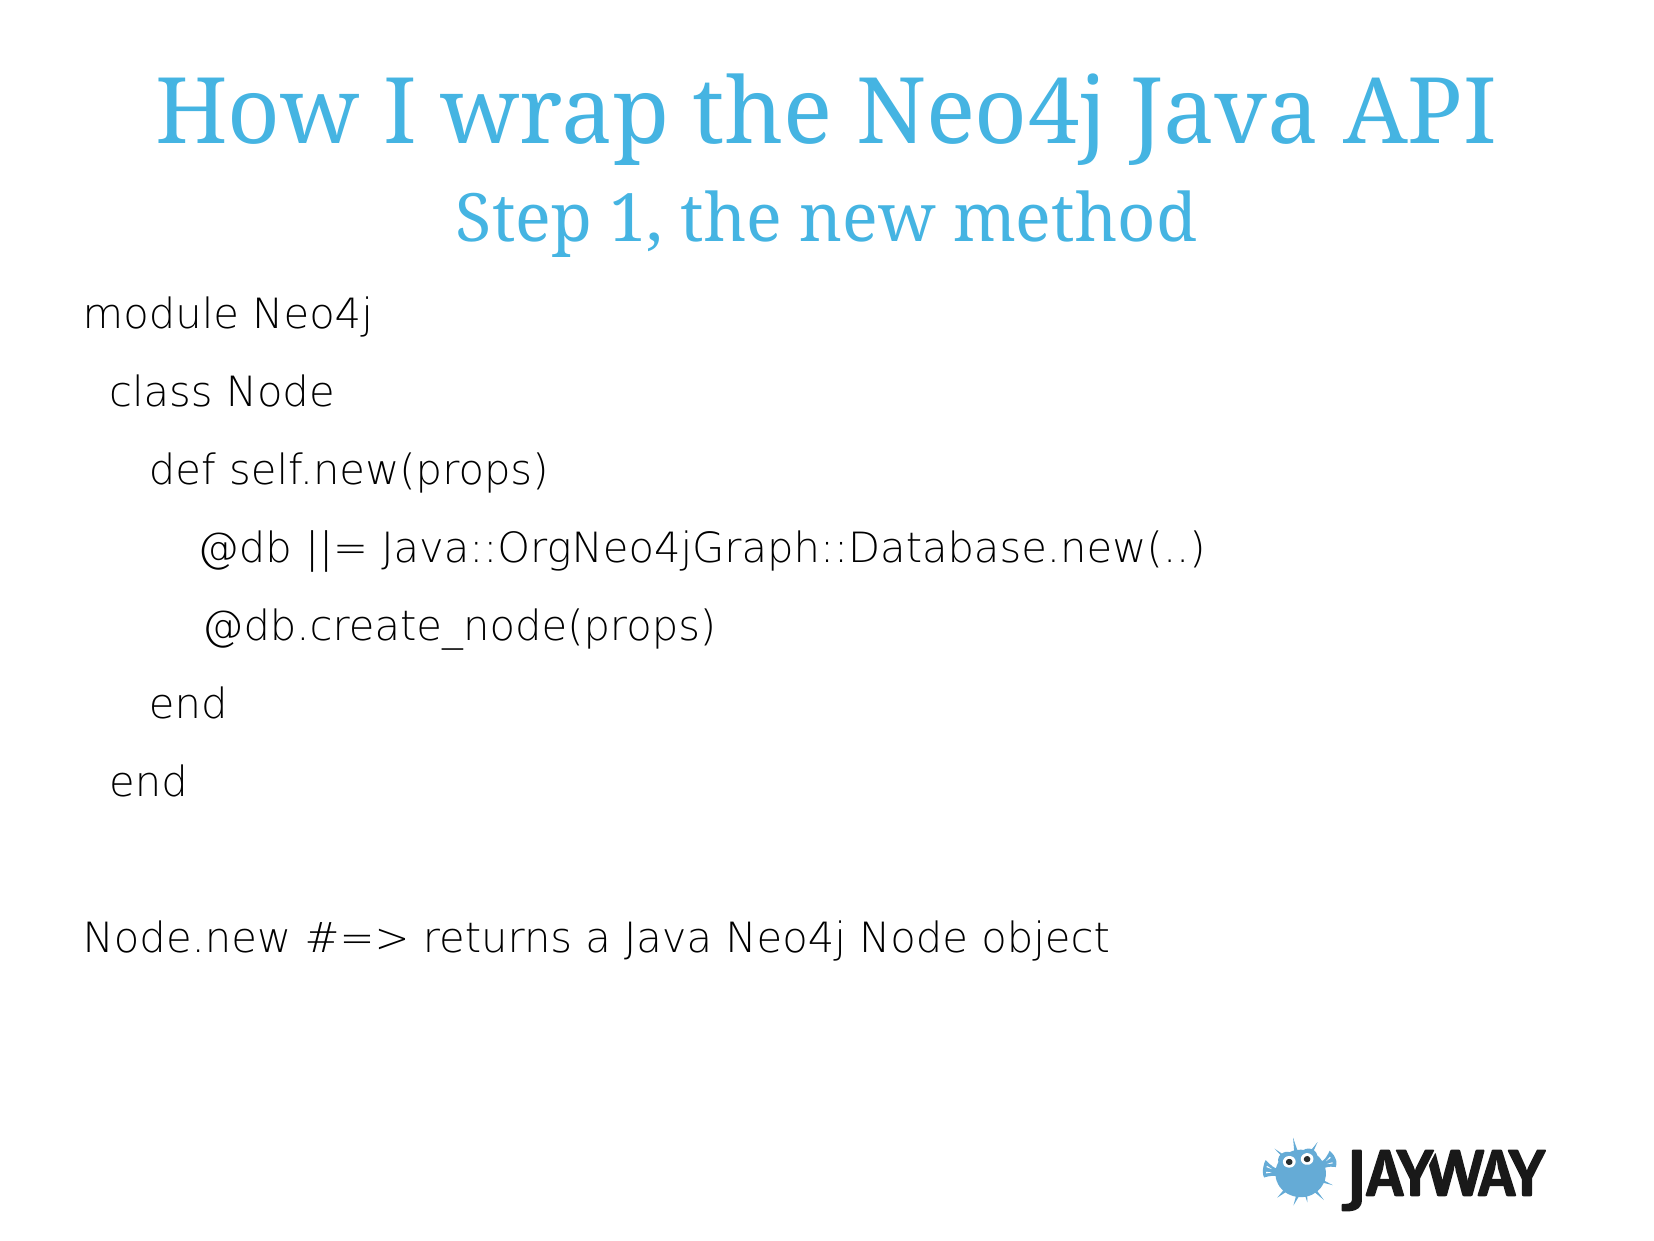

# How I wrap the Neo4j Java API Step 1, the new method
module Neo4j
 class Node
 def self.new(props)
 	 @db ||= Java::OrgNeo4jGraph::Database.new(..)
 @db.create_node(props)
 end
 end
Node.new #=> returns a Java Neo4j Node object